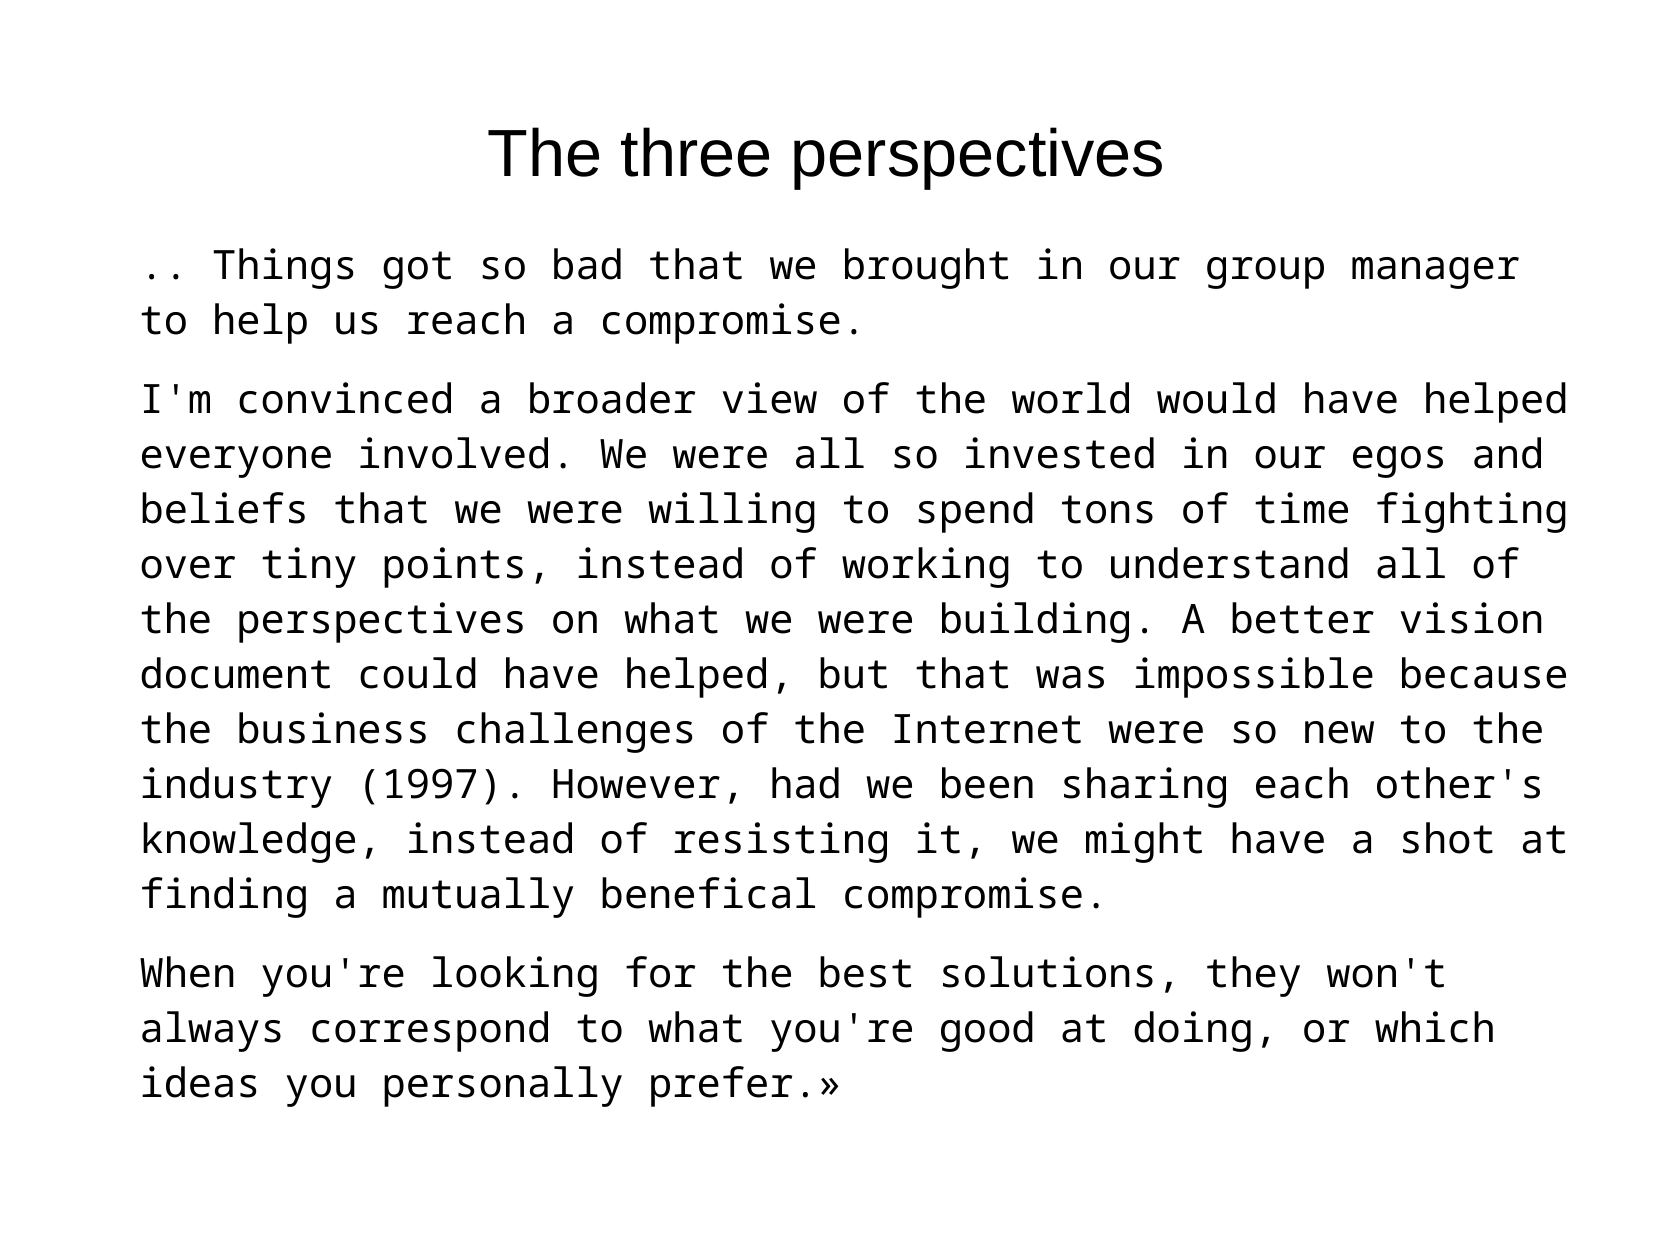

# The three perspectives
.. Things got so bad that we brought in our group manager to help us reach a compromise.
I'm convinced a broader view of the world would have helped everyone involved. We were all so invested in our egos and beliefs that we were willing to spend tons of time fighting over tiny points, instead of working to understand all of the perspectives on what we were building. A better vision document could have helped, but that was impossible because the business challenges of the Internet were so new to the industry (1997). However, had we been sharing each other's knowledge, instead of resisting it, we might have a shot at finding a mutually benefical compromise.
When you're looking for the best solutions, they won't always correspond to what you're good at doing, or which ideas you personally prefer.»